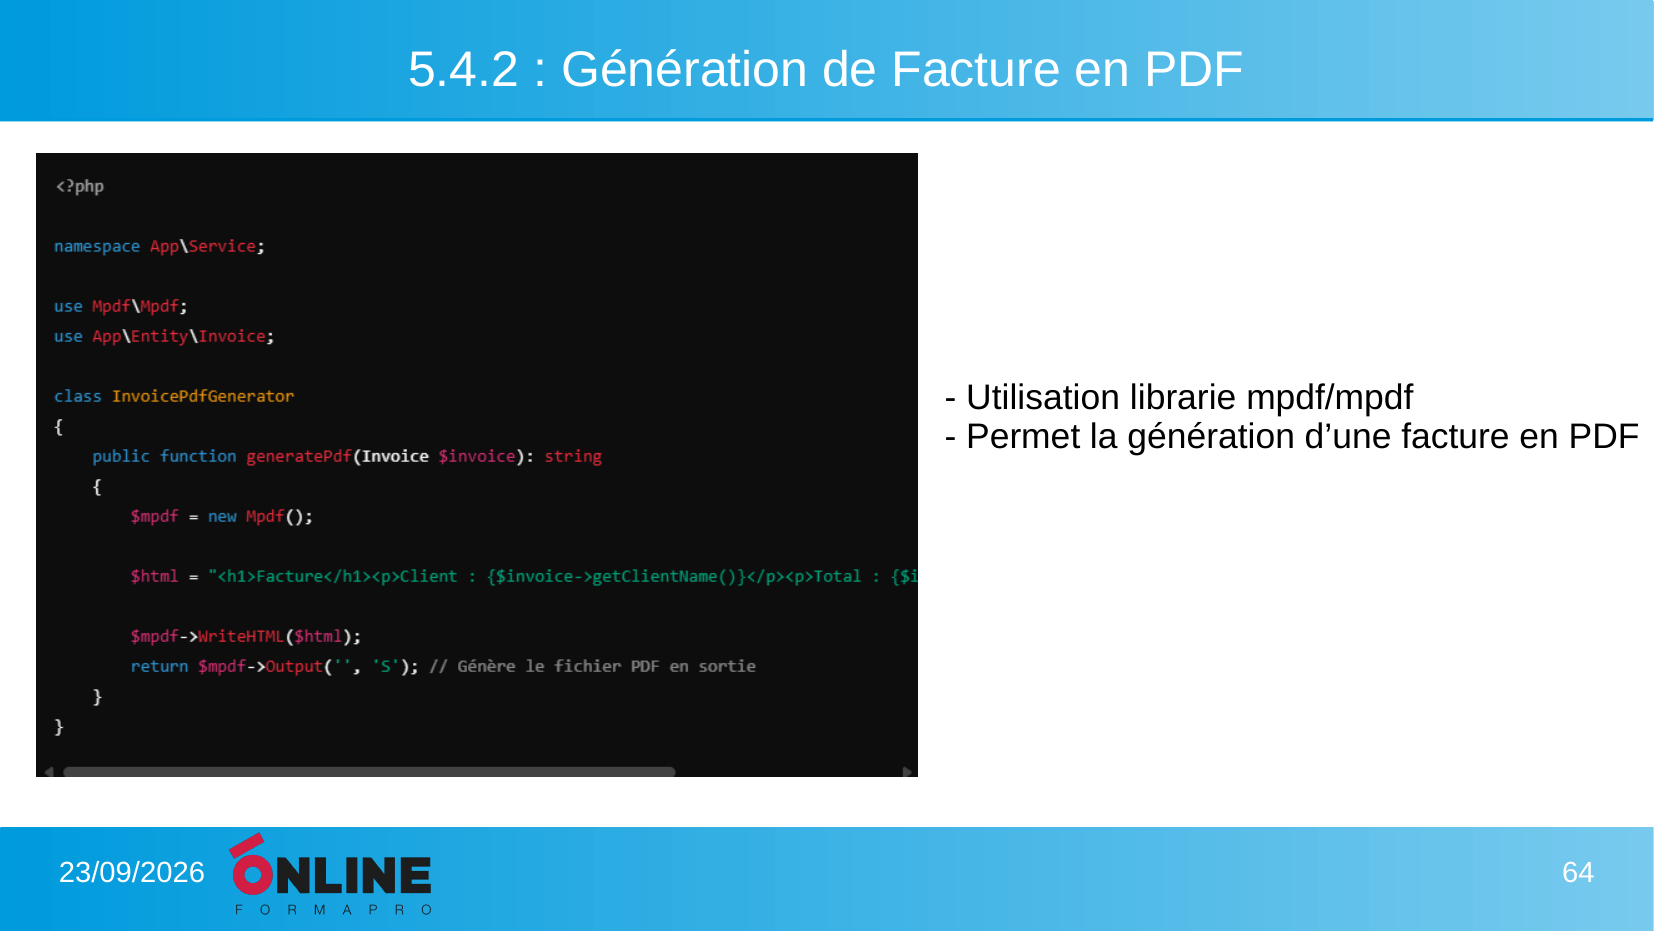

# 5.4.2 : Génération de Facture en PDF
- Utilisation librarie mpdf/mpdf
- Permet la génération d’une facture en PDF
64